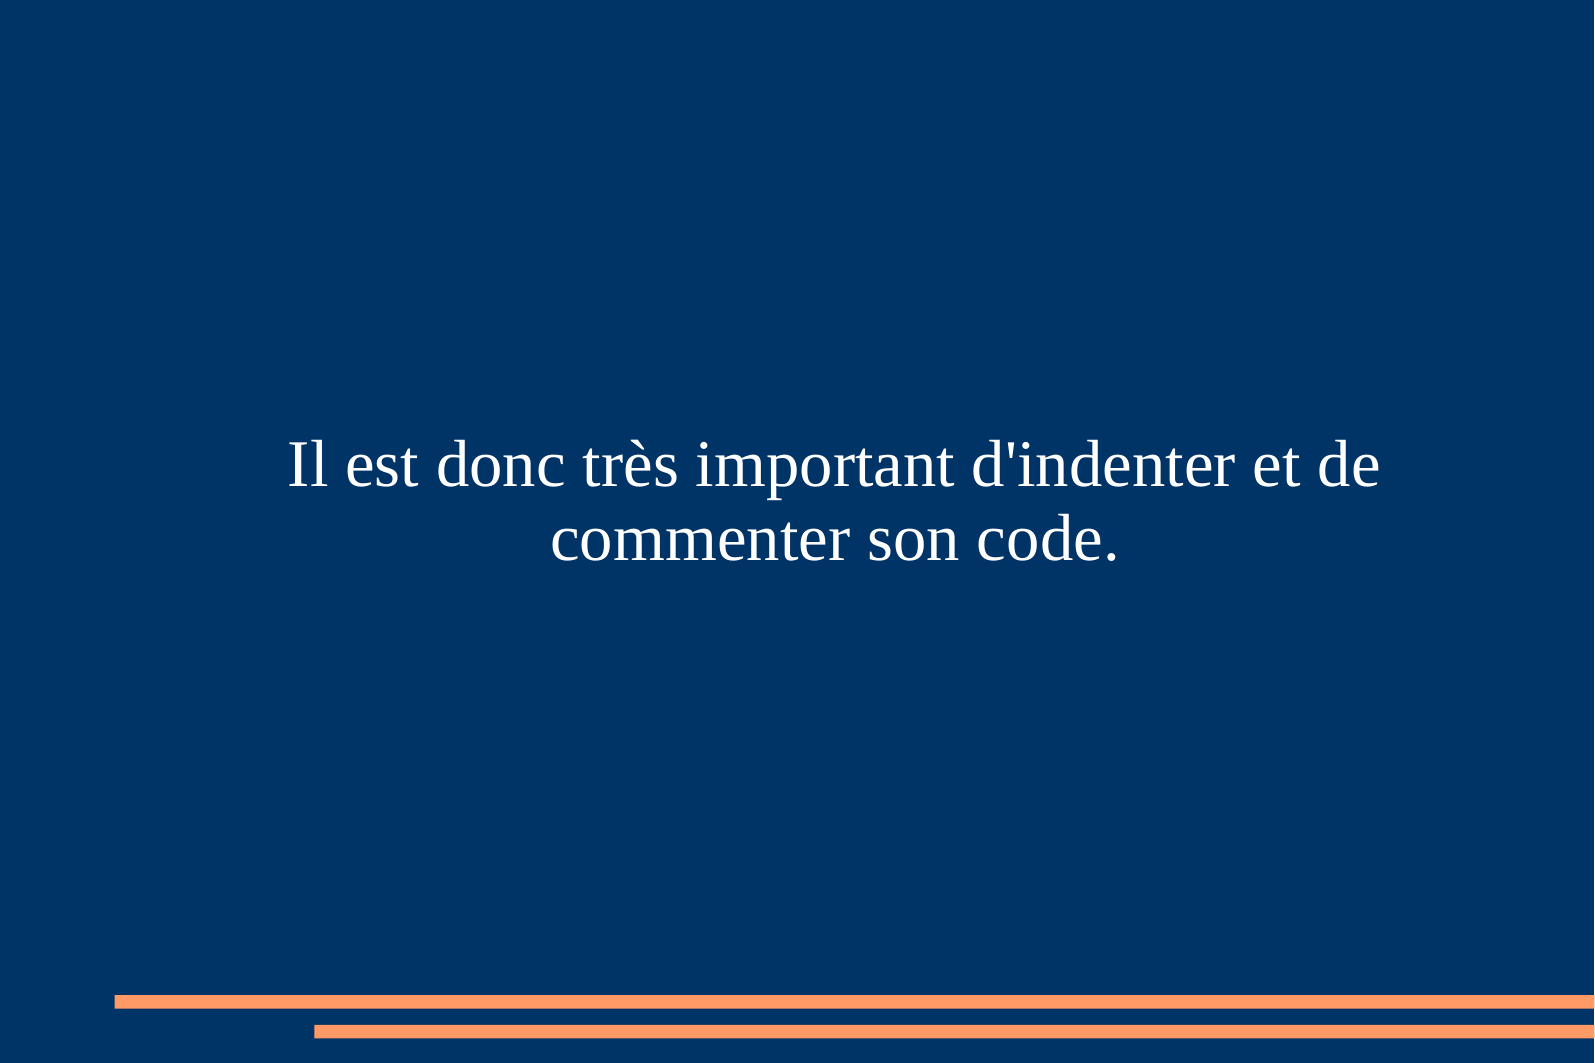

# Il est donc très important d'indenter et de commenter son code.